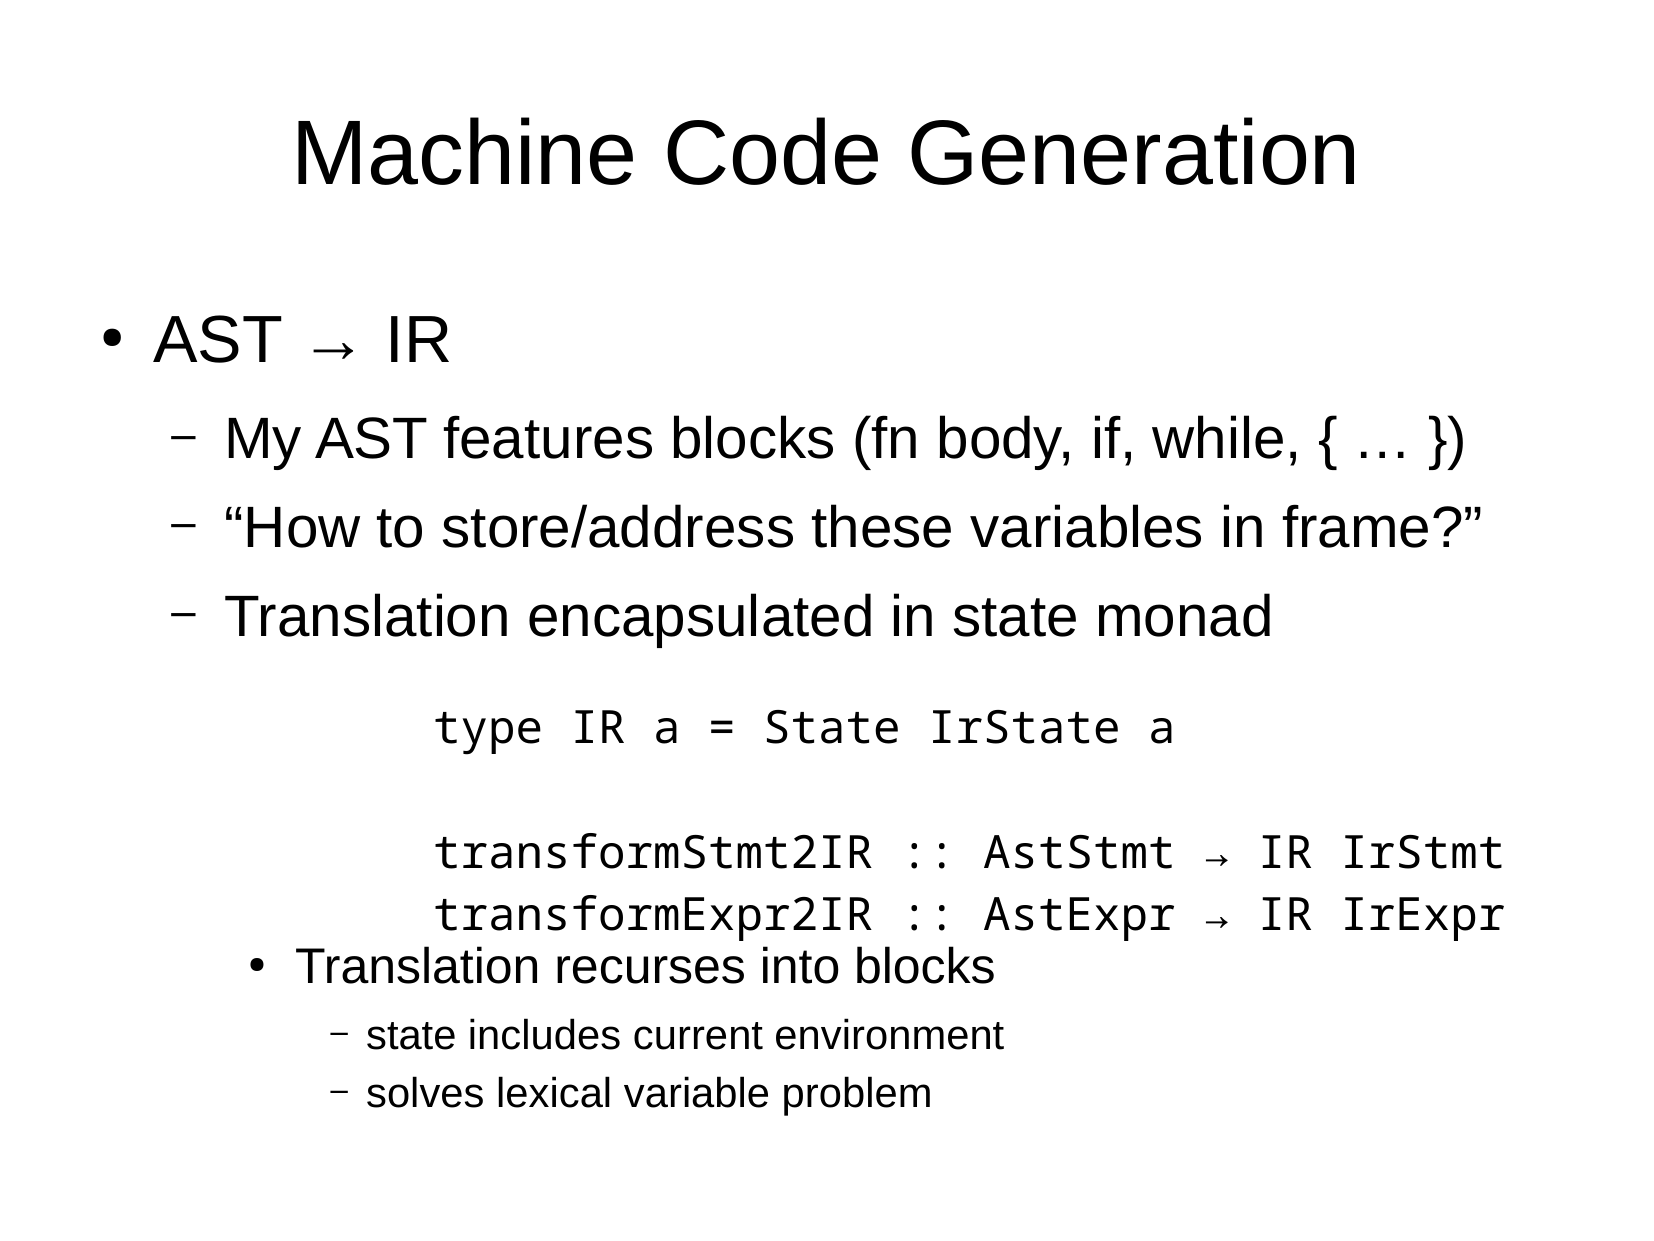

# Machine Code Generation
AST → IR
My AST features blocks (fn body, if, while, { … })
“How to store/address these variables in frame?”
Translation encapsulated in state monad
Translation recurses into blocks
state includes current environment
solves lexical variable problem
type IR a = State IrState a
transformStmt2IR :: AstStmt → IR IrStmt
transformExpr2IR :: AstExpr → IR IrExpr